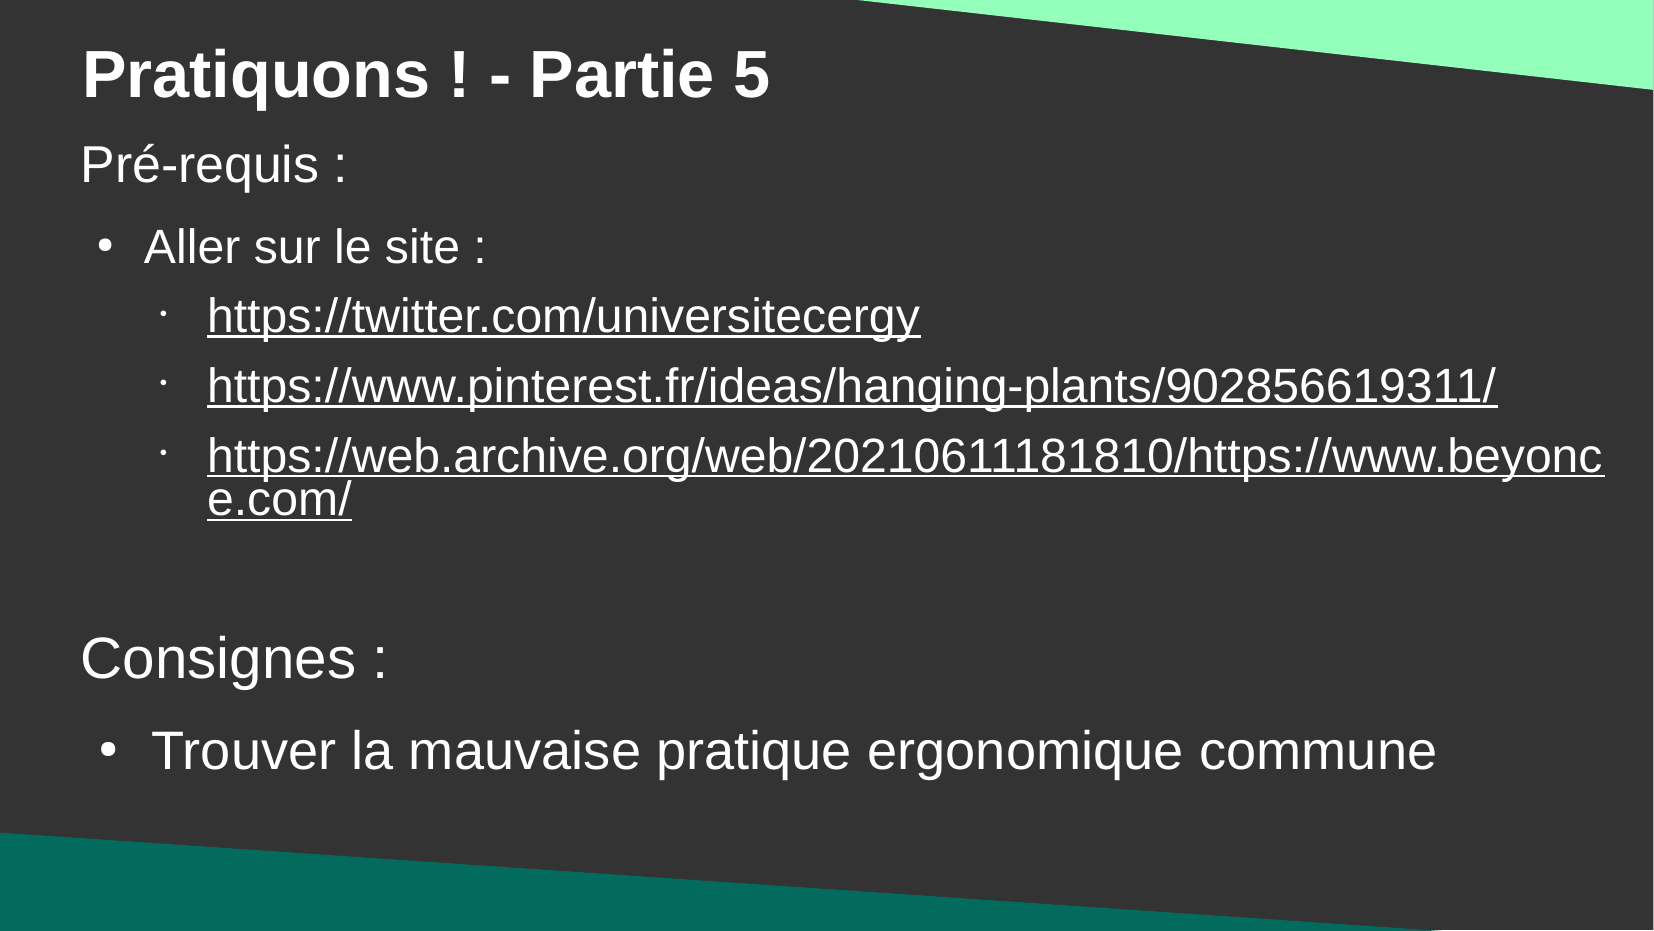

# Pratiquons ! - Partie 5
Pré-requis :
Aller sur le site :
https://twitter.com/universitecergy
https://www.pinterest.fr/ideas/hanging-plants/902856619311/
https://web.archive.org/web/20210611181810/https://www.beyonce.com/
Consignes :
Trouver la mauvaise pratique ergonomique commune